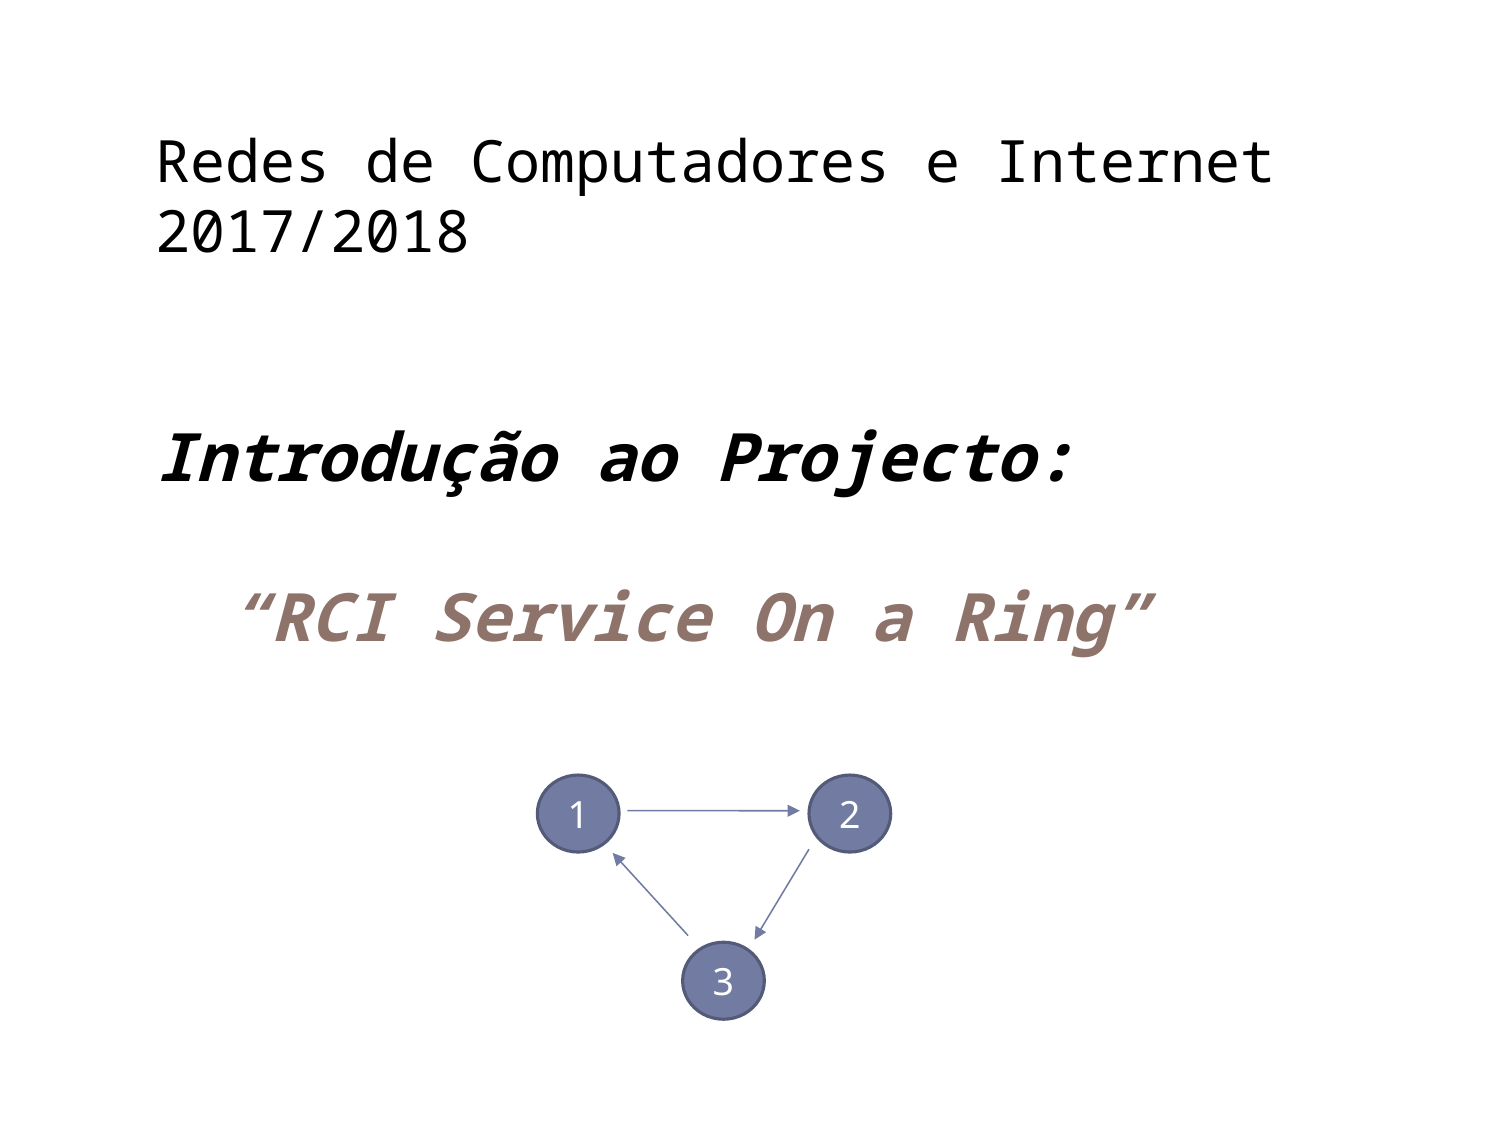

Redes de Computadores e Internet
2017/2018
Introdução ao Projecto:
	“RCI Service On a Ring”
1
2
3